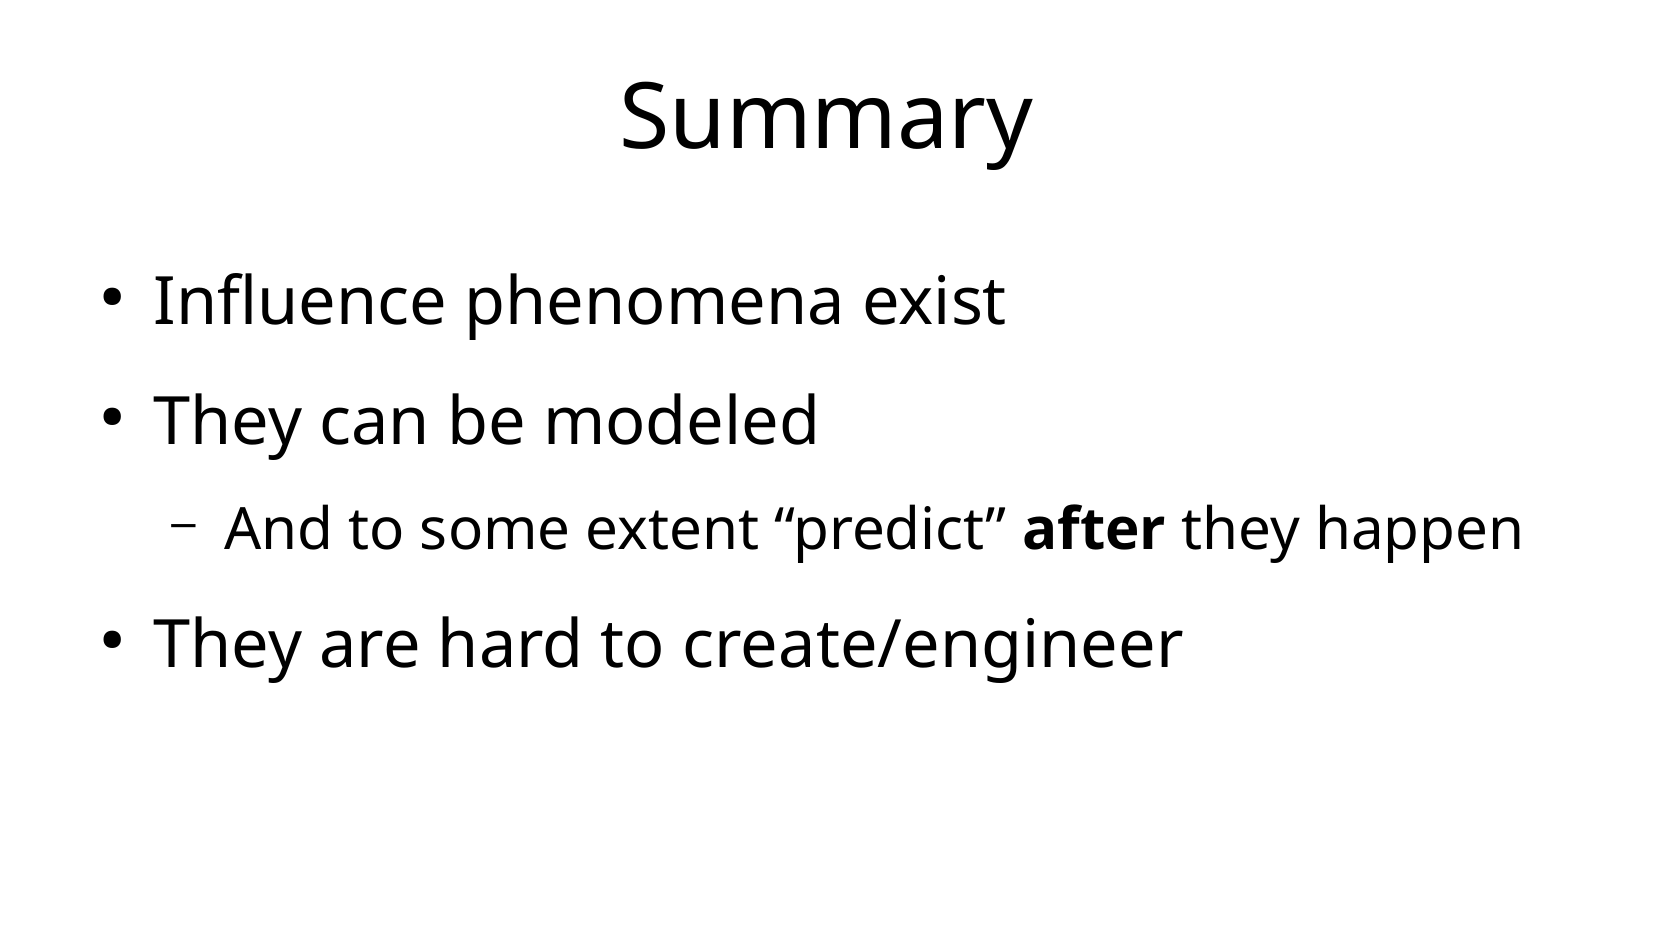

# Summary
Influence phenomena exist
They can be modeled
And to some extent “predict” after they happen
They are hard to create/engineer